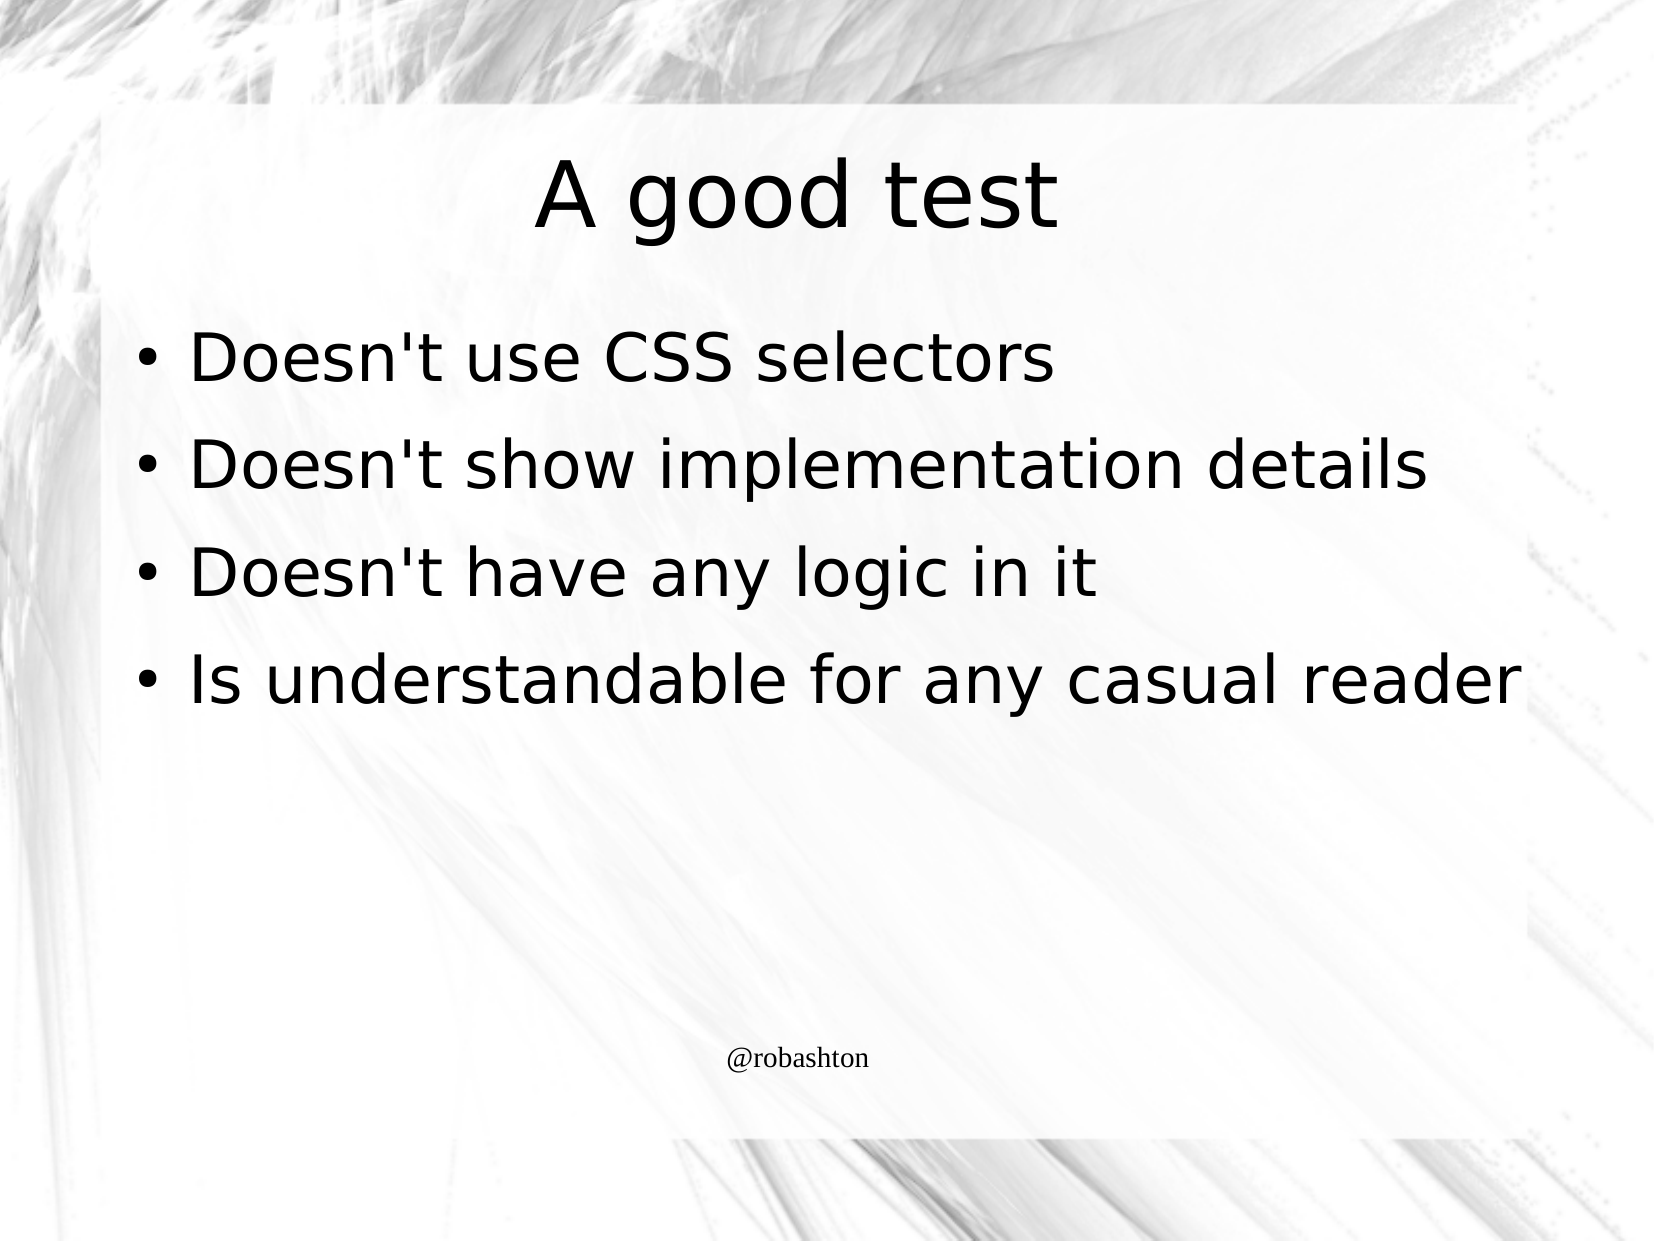

# A good test
Doesn't use CSS selectors
Doesn't show implementation details
Doesn't have any logic in it
Is understandable for any casual reader
@robashton